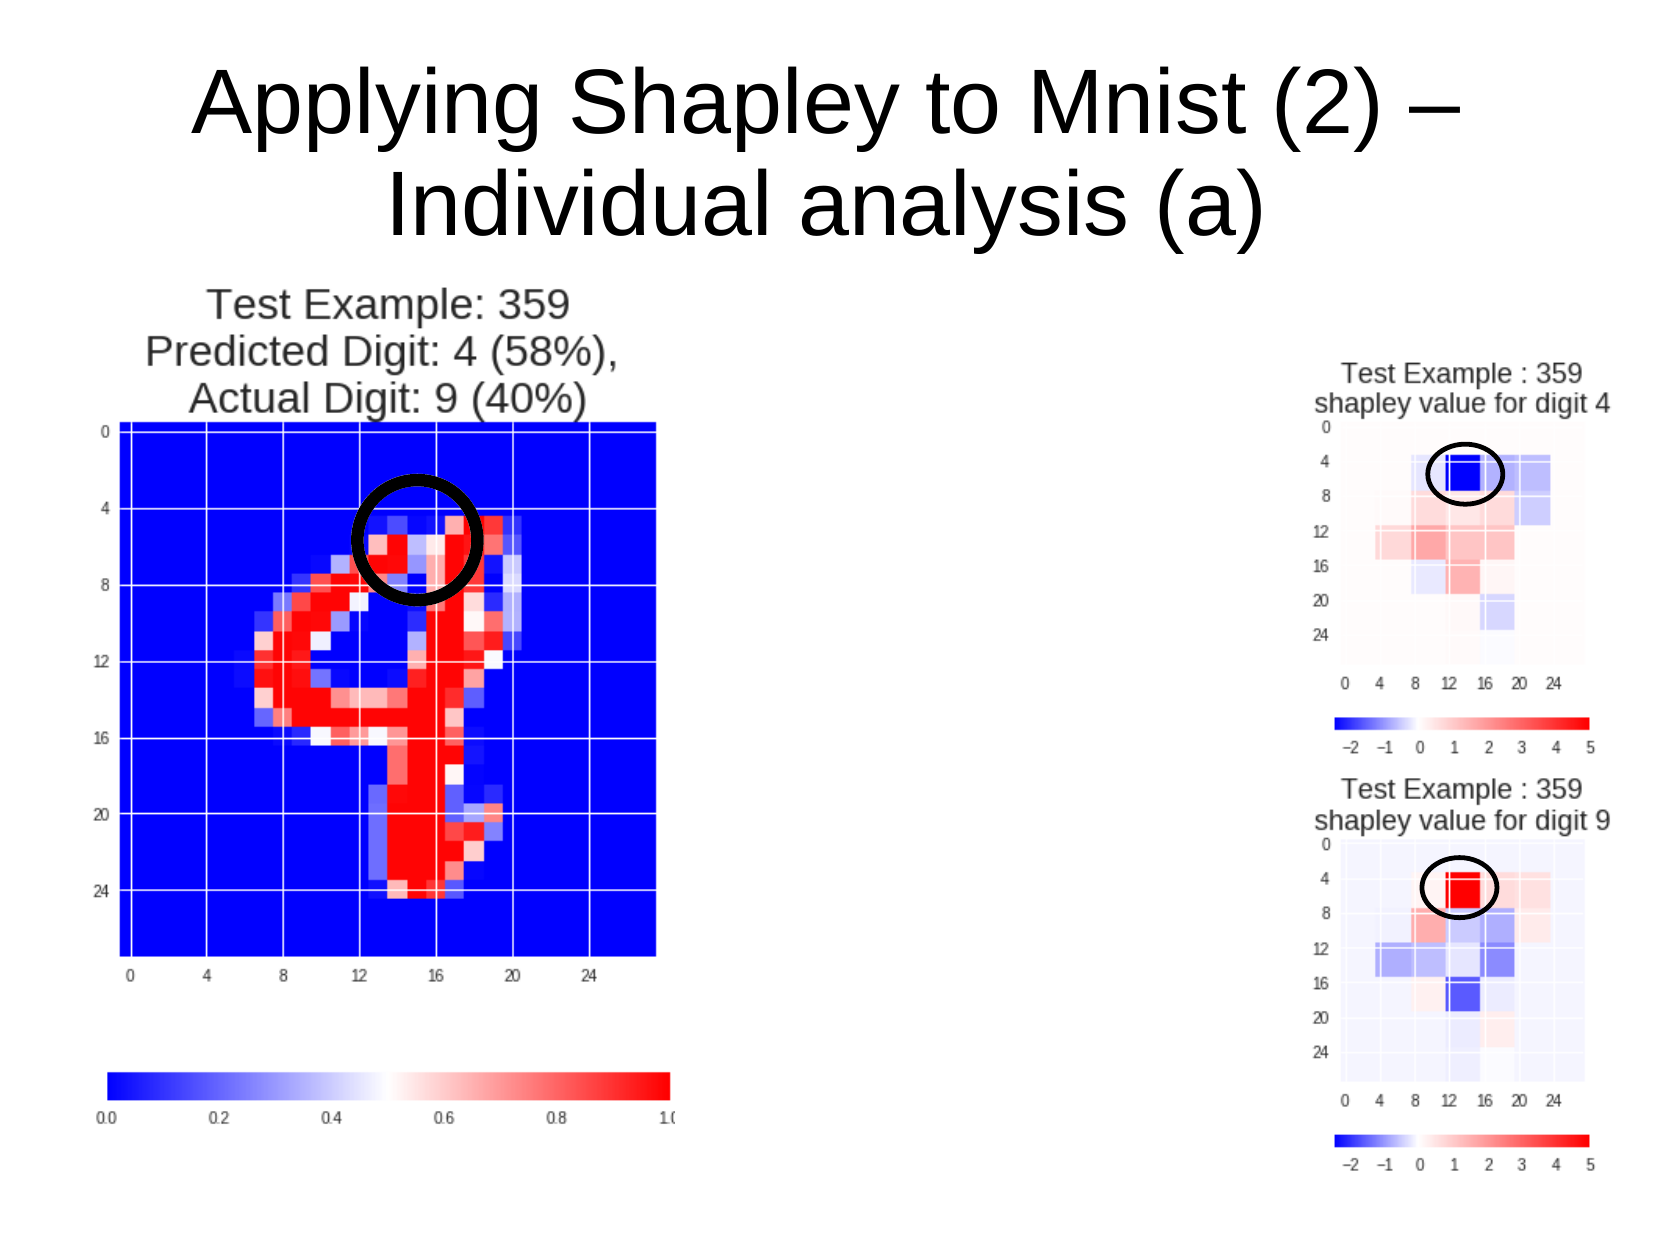

# Applying Shapley to Mnist (2) – Individual analysis (a)